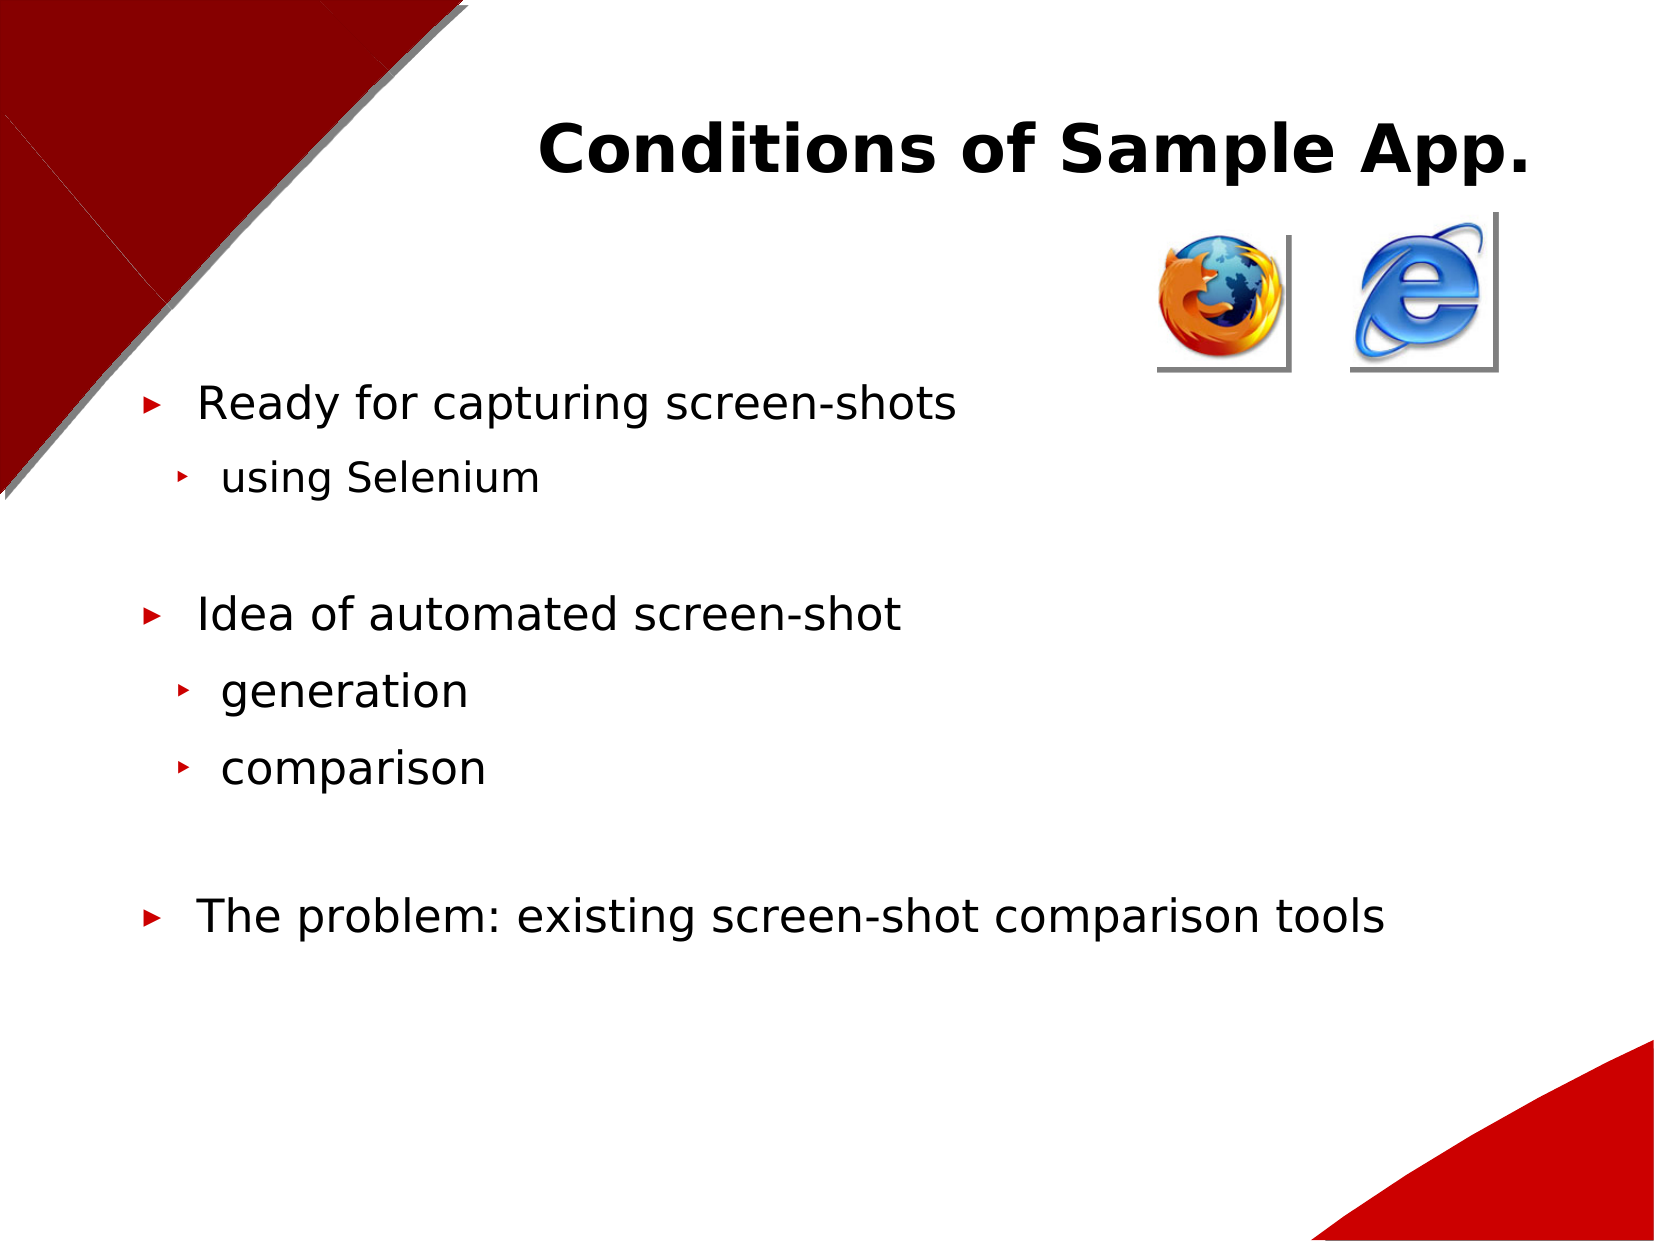

# Conditions of Sample App.
Ready for capturing screen-shots
using Selenium
Idea of automated screen-shot
generation
comparison
The problem: existing screen-shot comparison tools